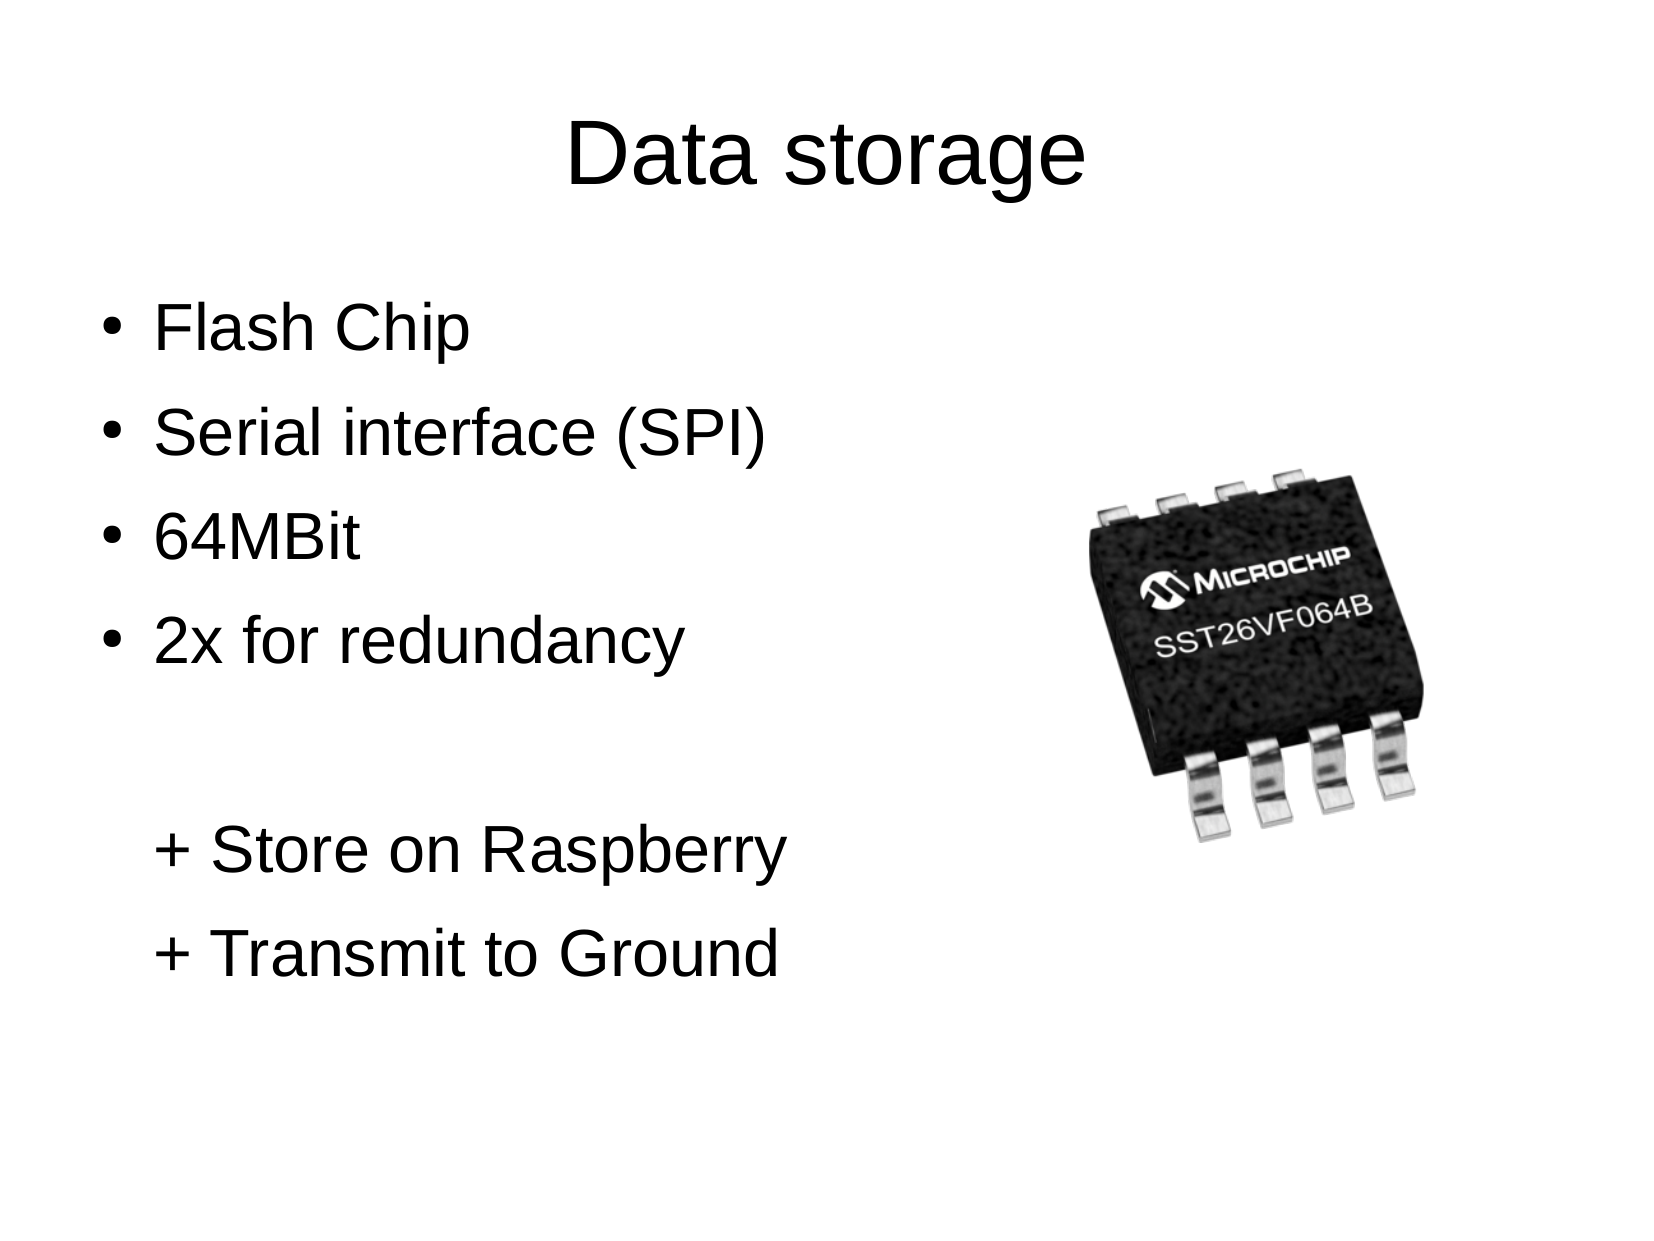

# Data storage
Flash Chip
Serial interface (SPI)
64MBit
2x for redundancy
+ Store on Raspberry
+ Transmit to Ground